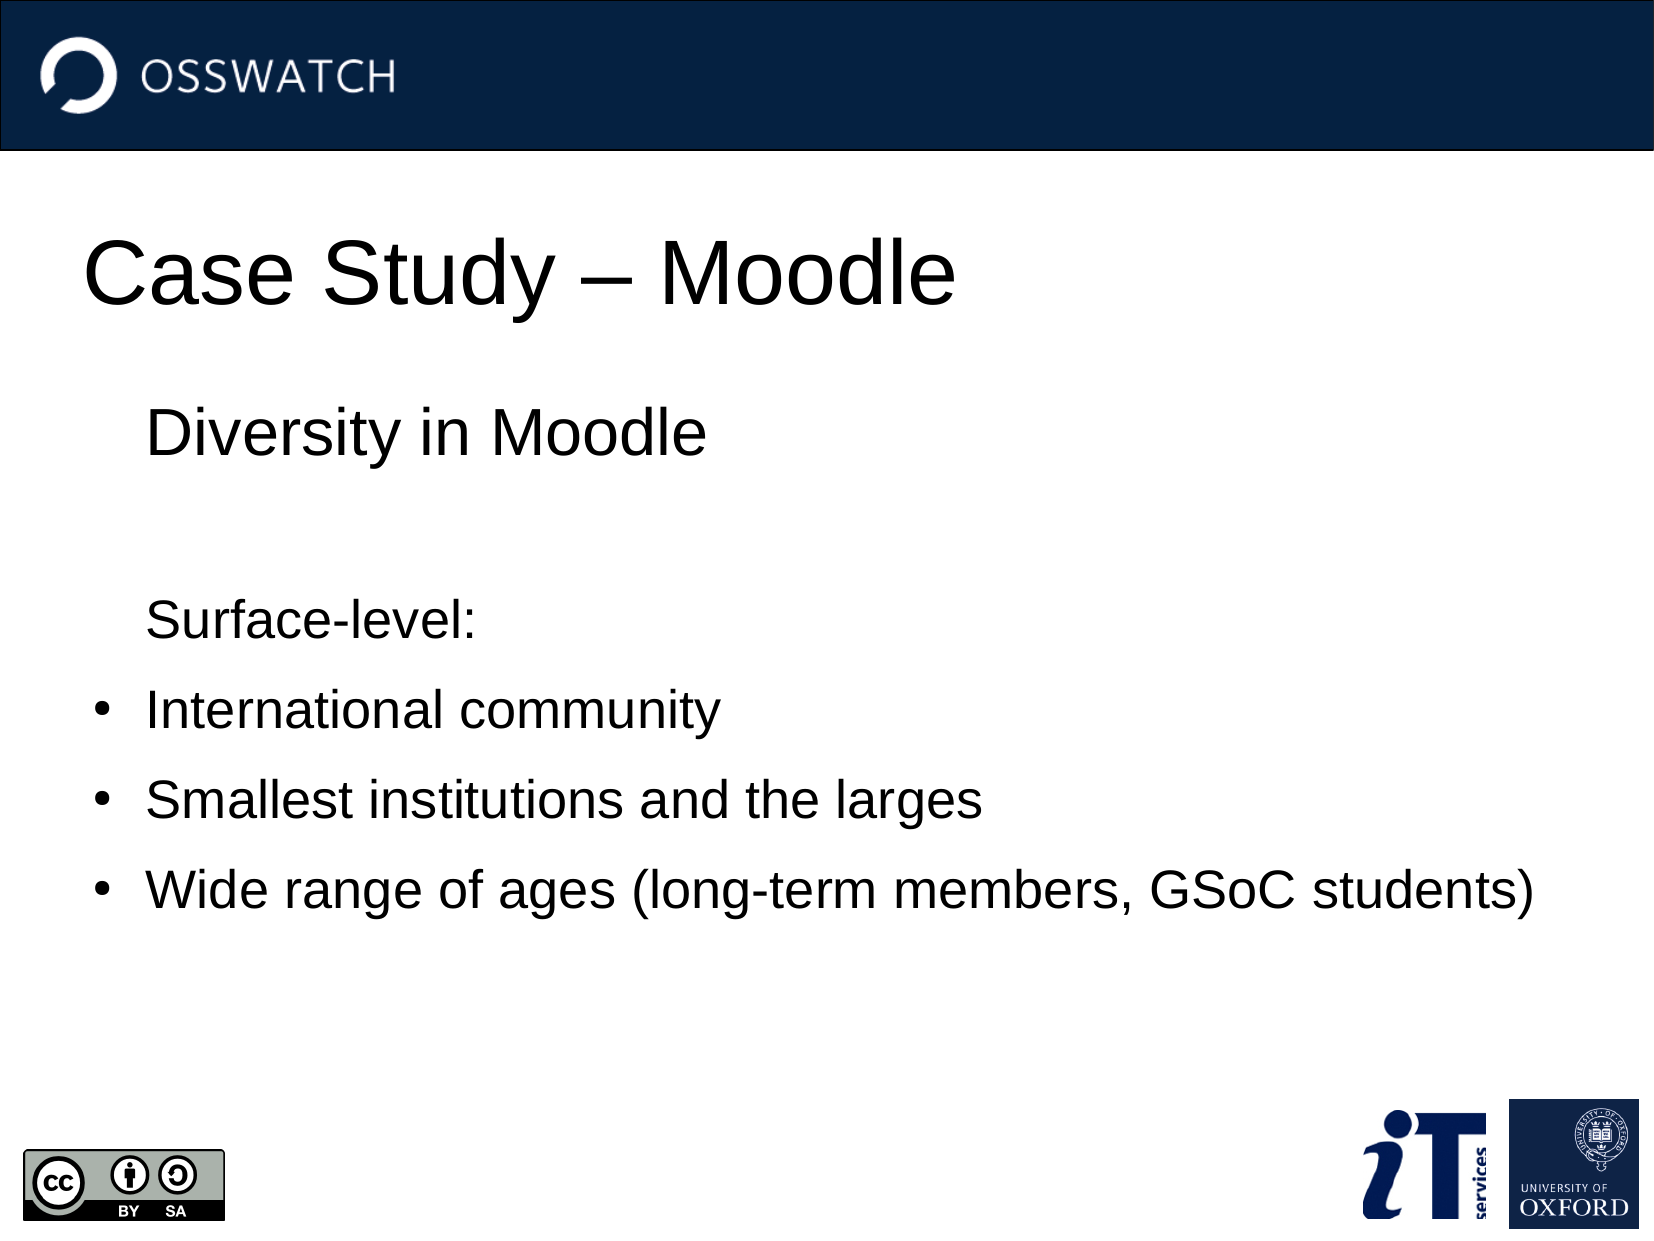

# Case Study – Moodle
Diversity in Moodle
Surface-level:
International community
Smallest institutions and the larges
Wide range of ages (long-term members, GSoC students)